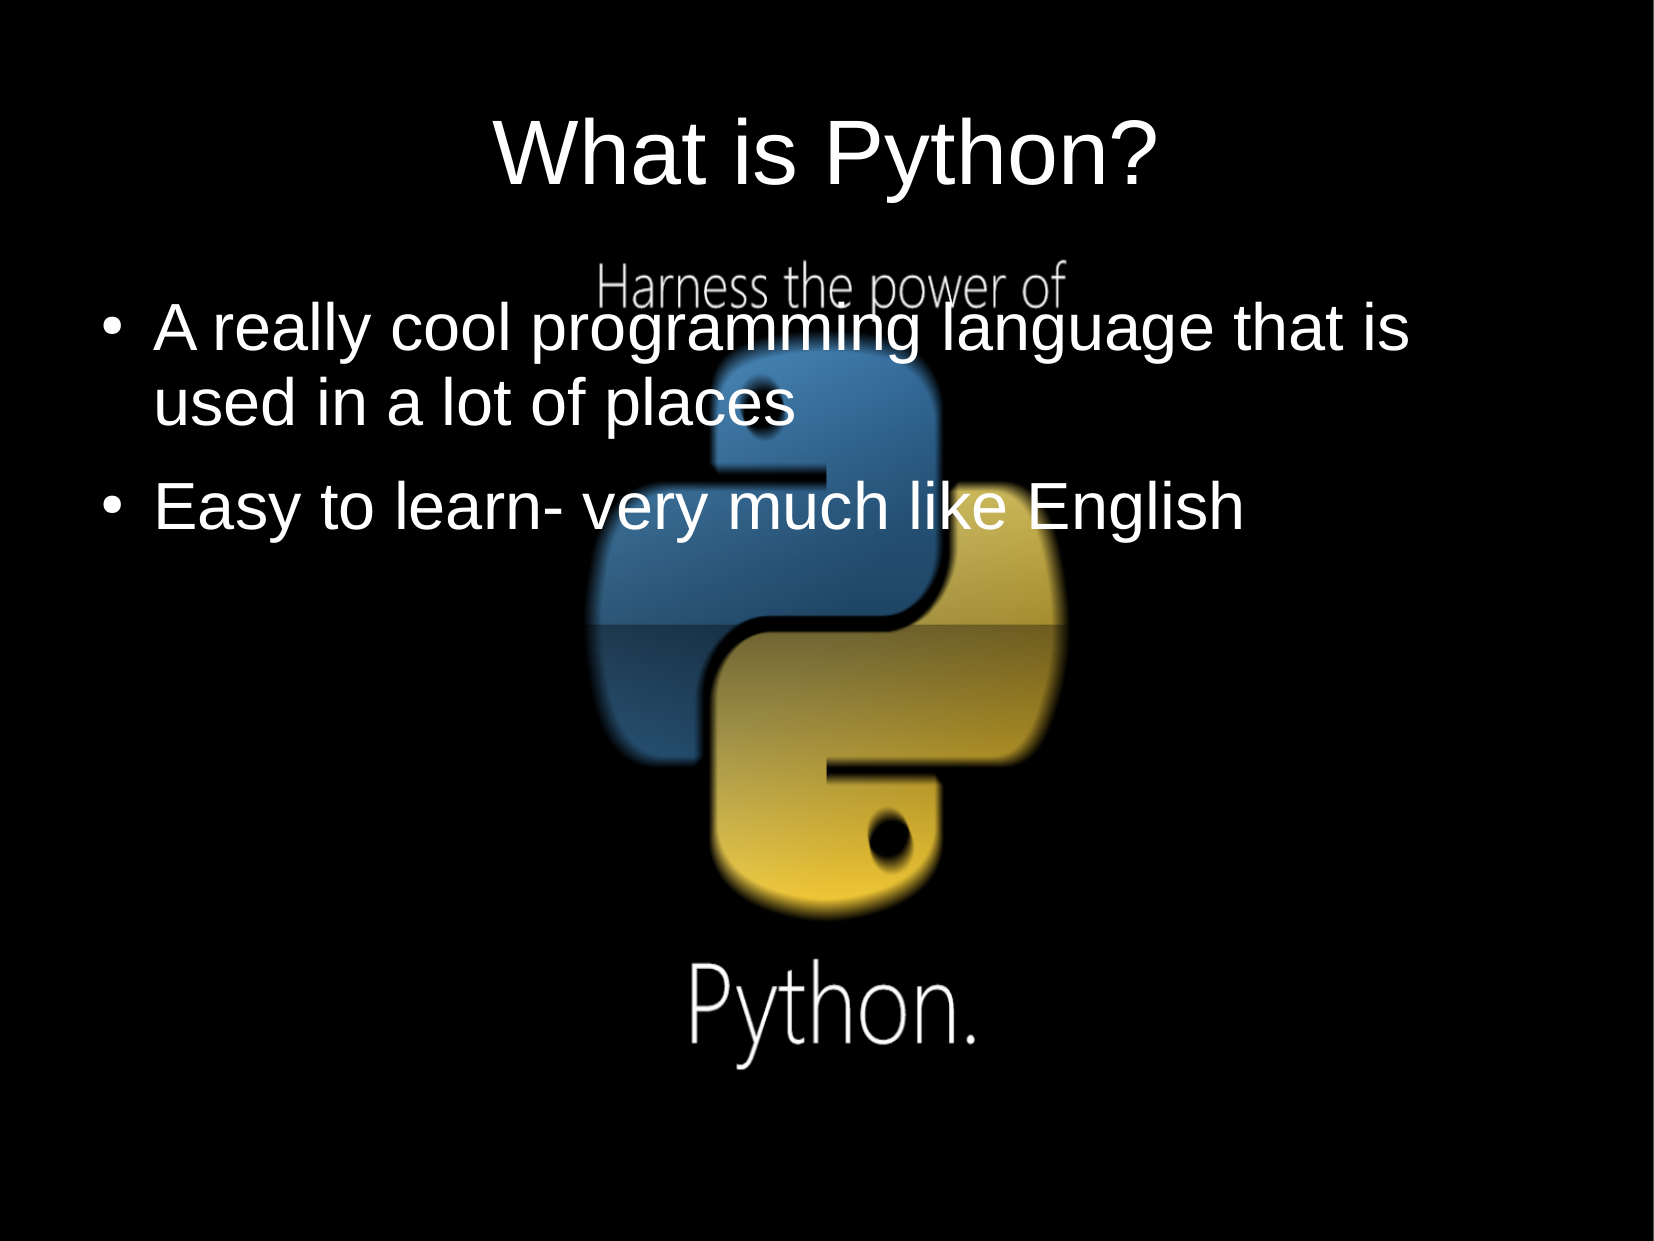

# What is Python?
A really cool programming language that is used in a lot of places
Easy to learn- very much like English